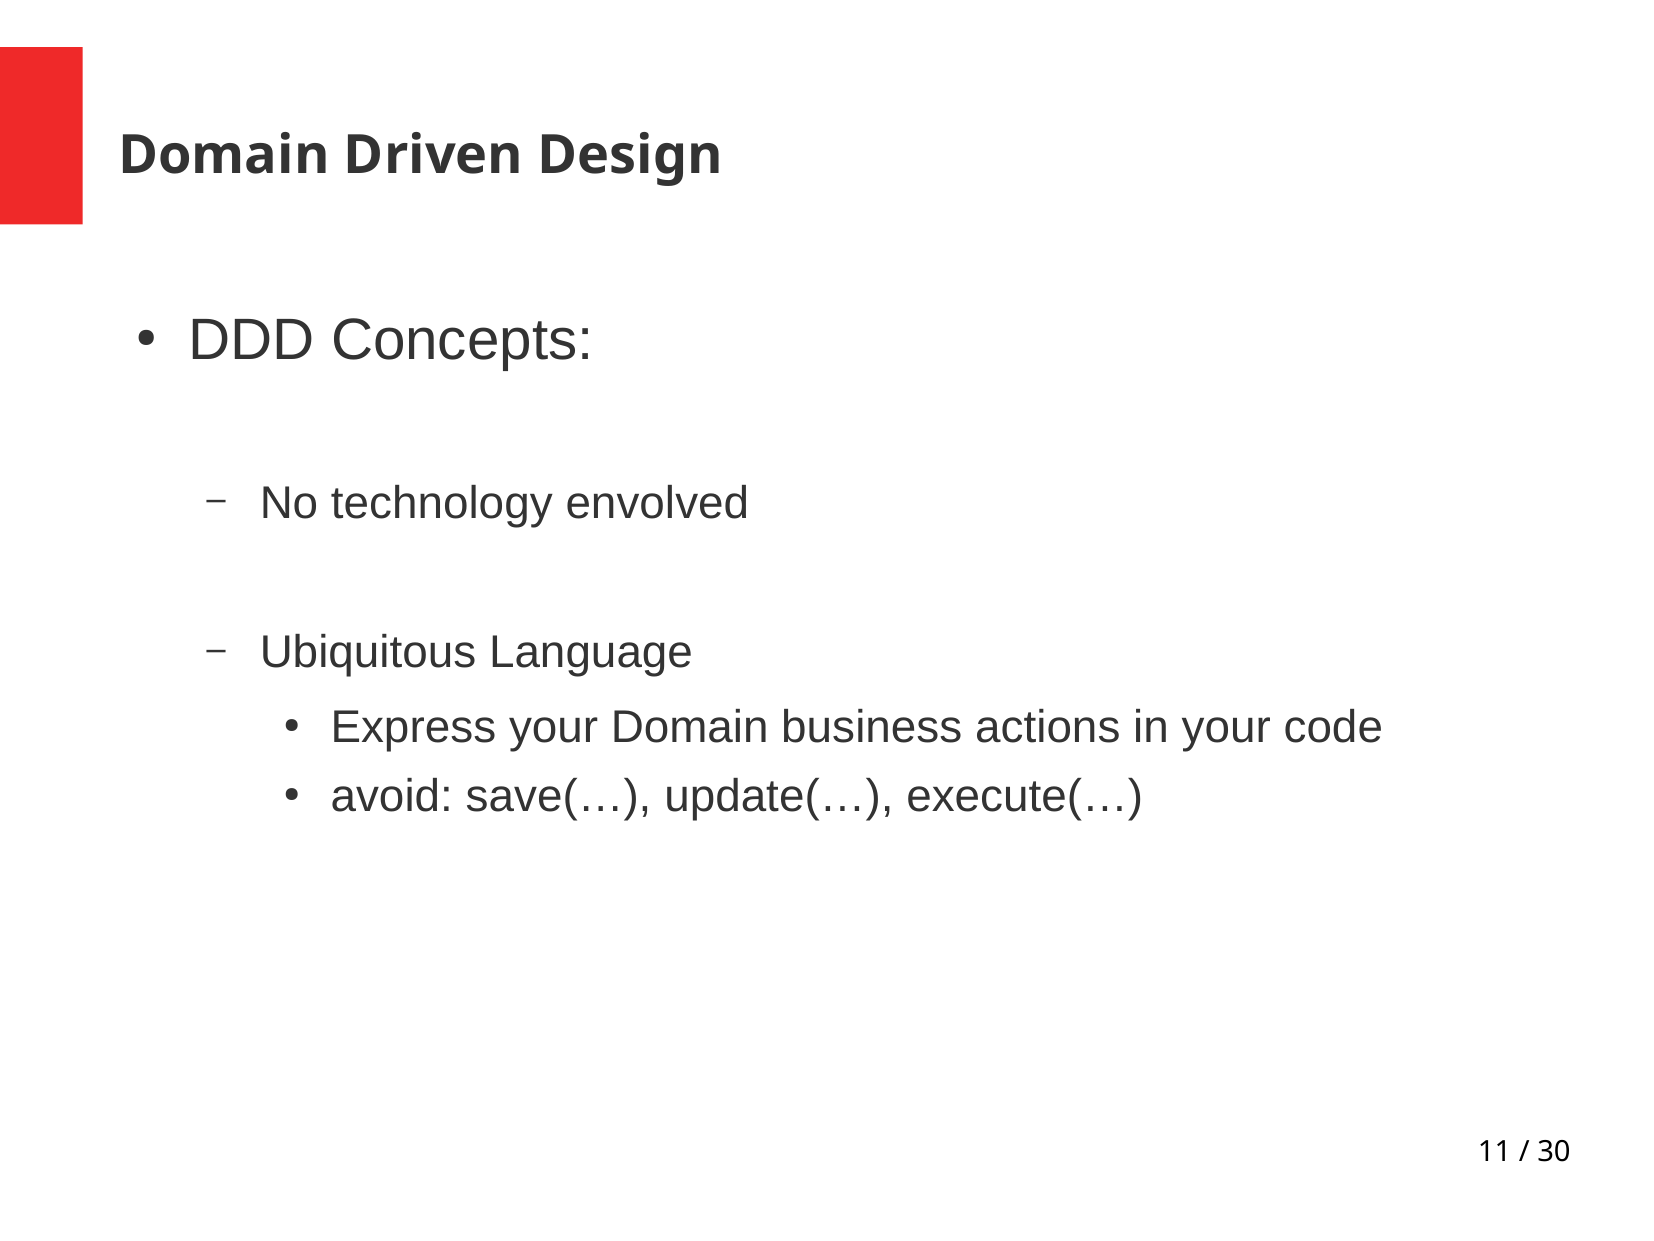

# Domain Driven Design
DDD Concepts:
No technology envolved
Ubiquitous Language
Express your Domain business actions in your code
avoid: save(…), update(…), execute(…)
11